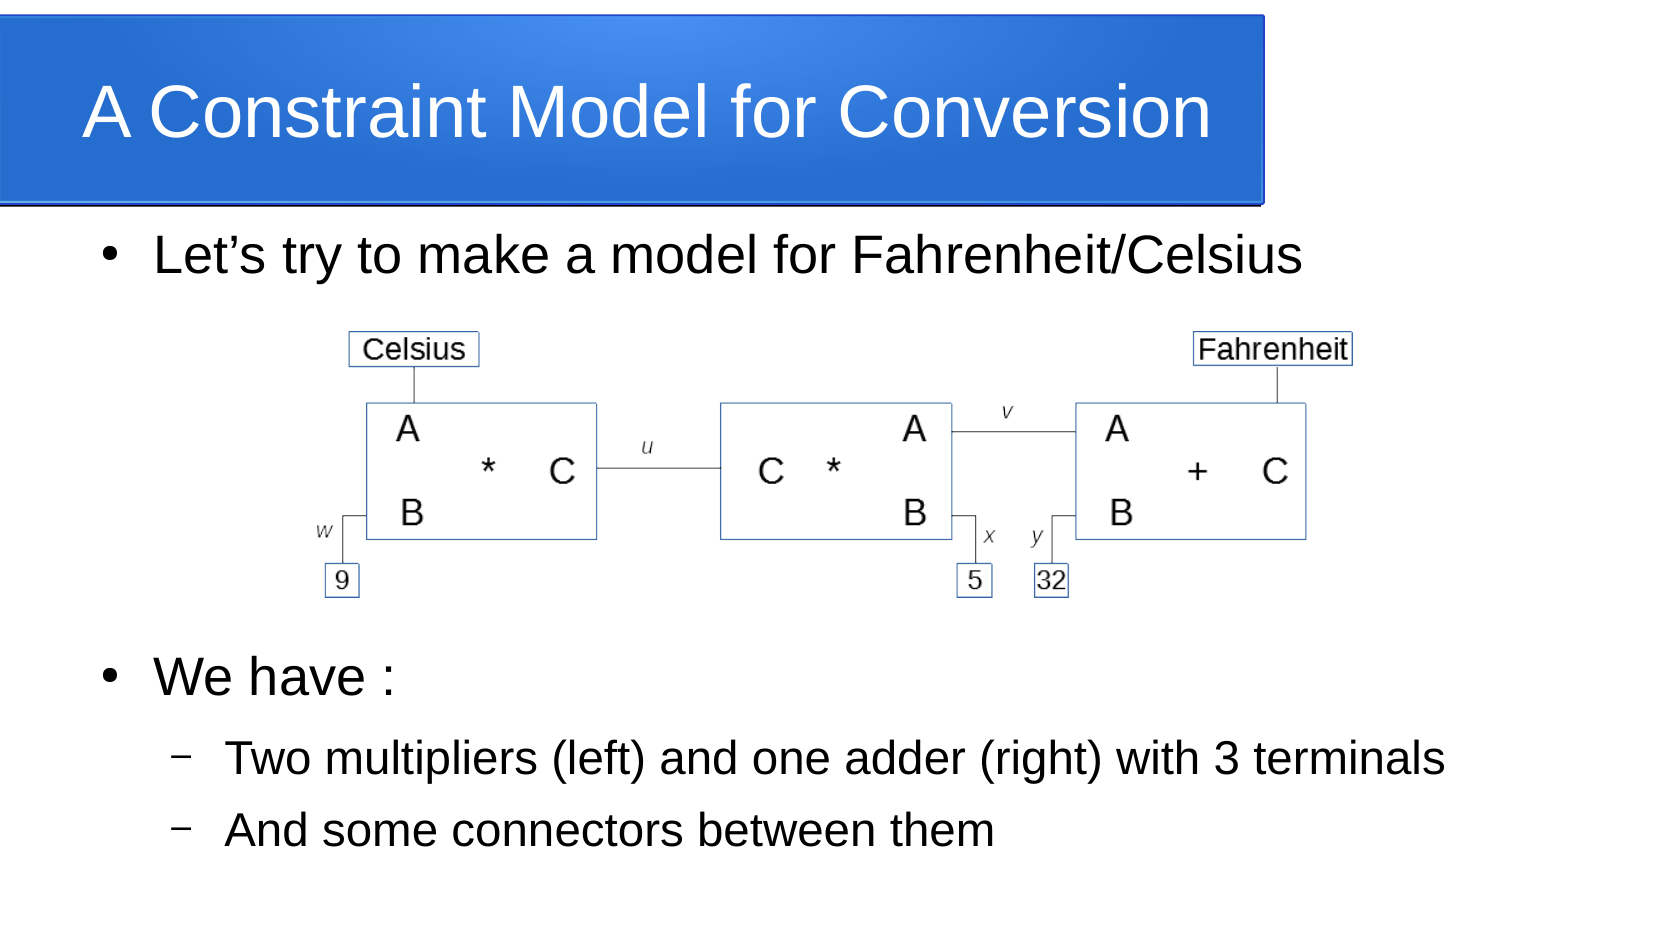

# A Constraint Model for Conversion
Let’s try to make a model for Fahrenheit/Celsius
We have :
Two multipliers (left) and one adder (right) with 3 terminals
And some connectors between them